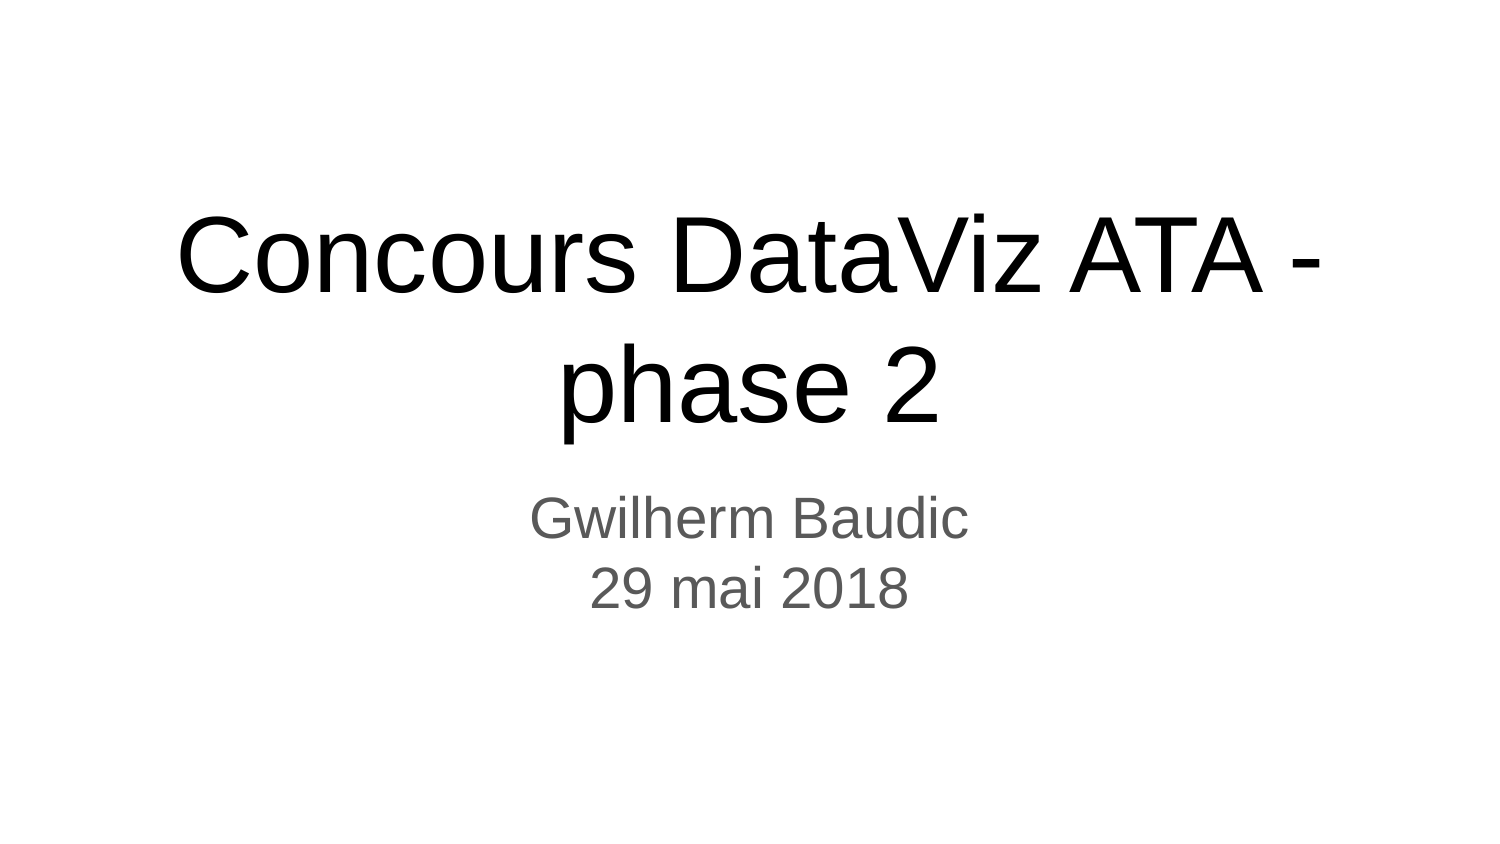

# Concours DataViz ATA - phase 2
Gwilherm Baudic
29 mai 2018